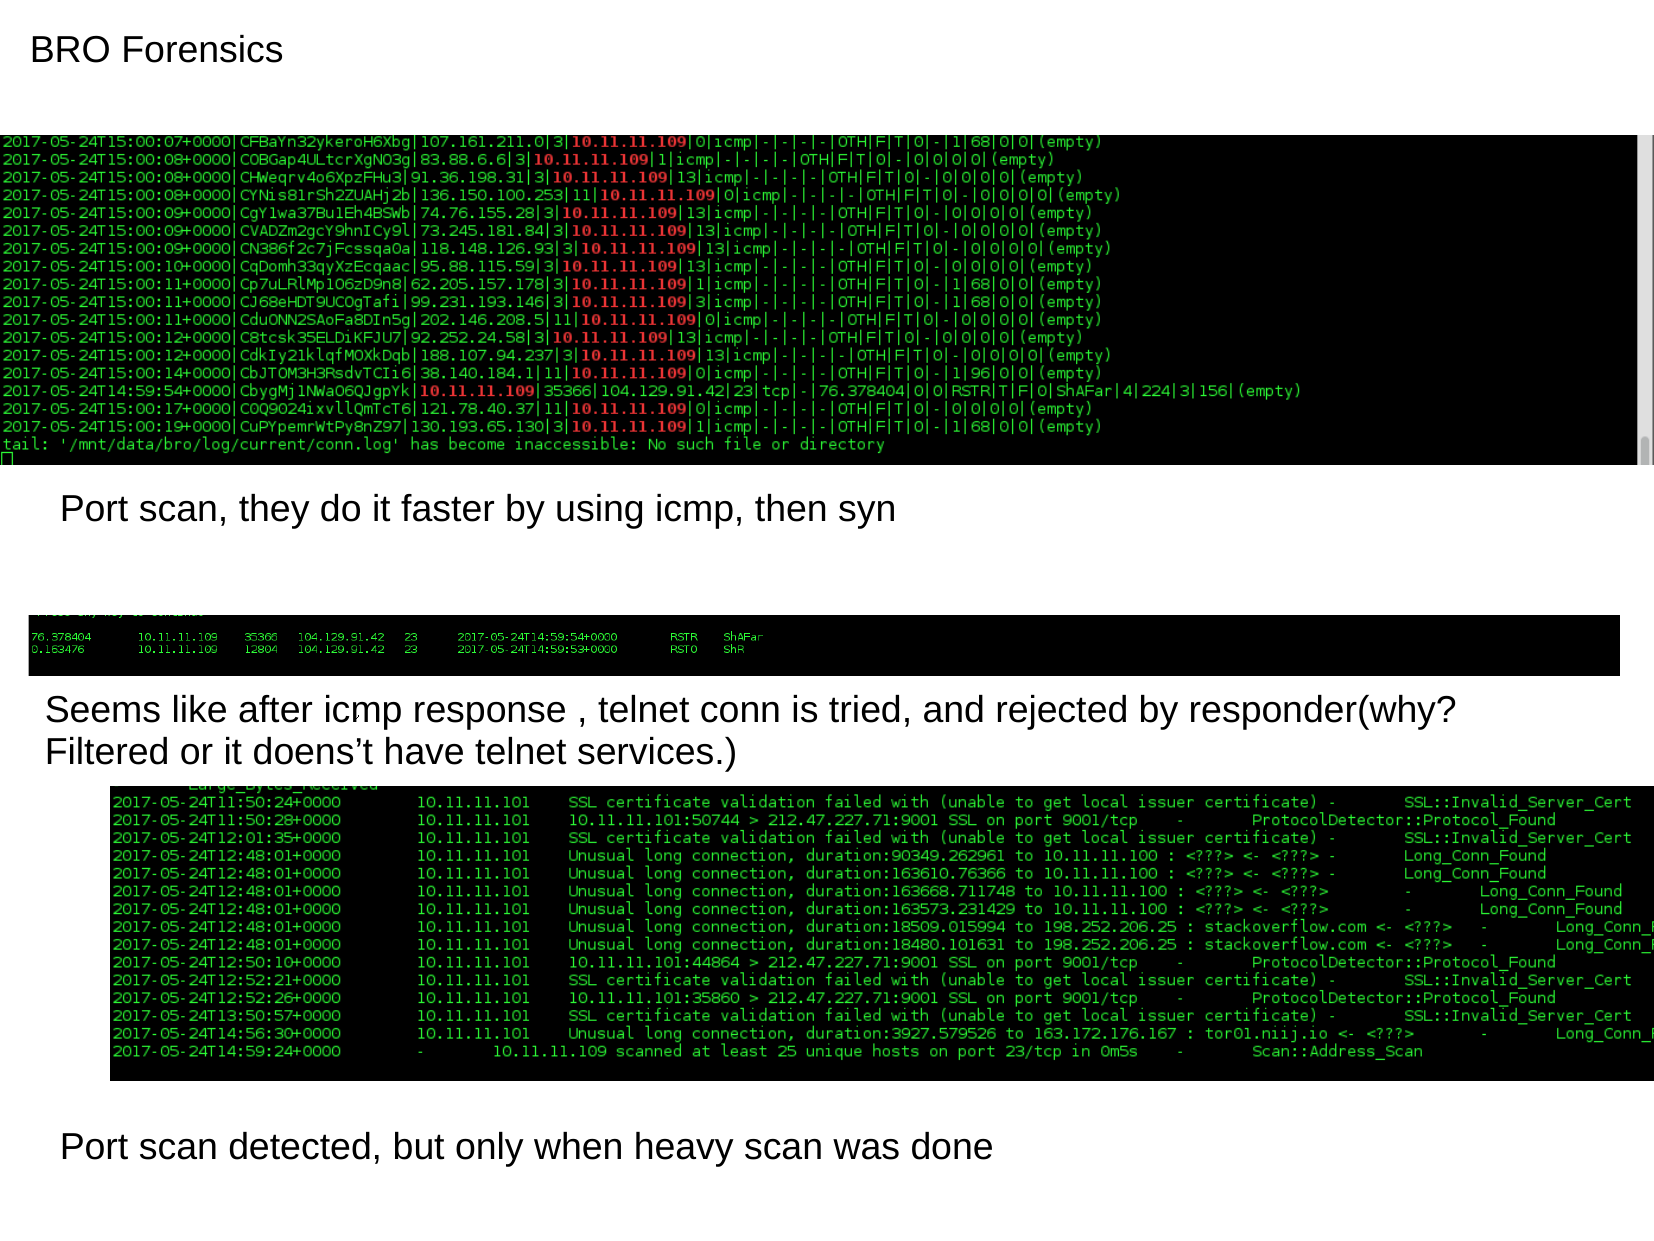

BRO Forensics
Port scan, they do it faster by using icmp, then syn
Seems like after icmp response , telnet conn is tried, and rejected by responder(why? Filtered or it doens’t have telnet services.)
Port scan detected, but only when heavy scan was done